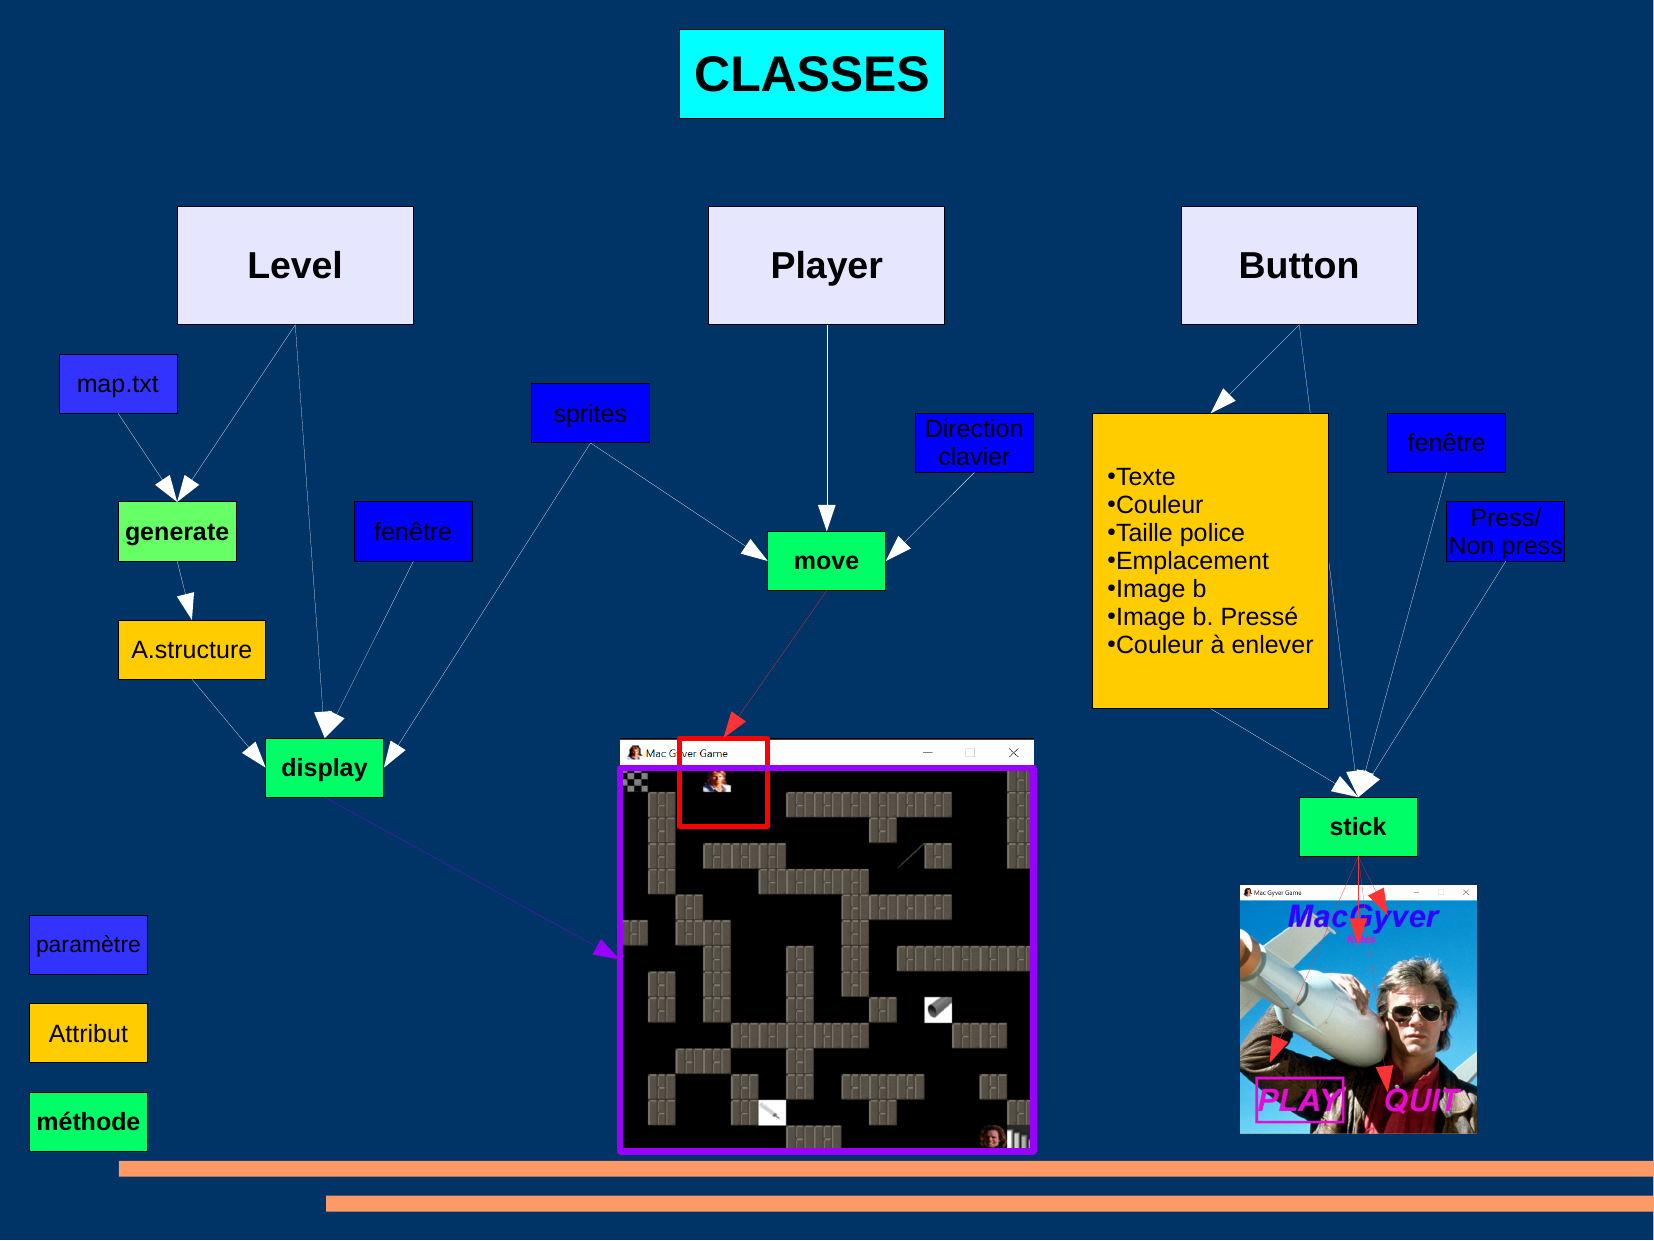

CLASSES
Level
Player
Button
map.txt
sprites
Direction
clavier
Texte
Couleur
Taille police
Emplacement
Image b
Image b. Pressé
Couleur à enlever
fenêtre
generate
fenêtre
Press/
Non press
move
A.structure
display
stick
paramètre
Attribut
méthode